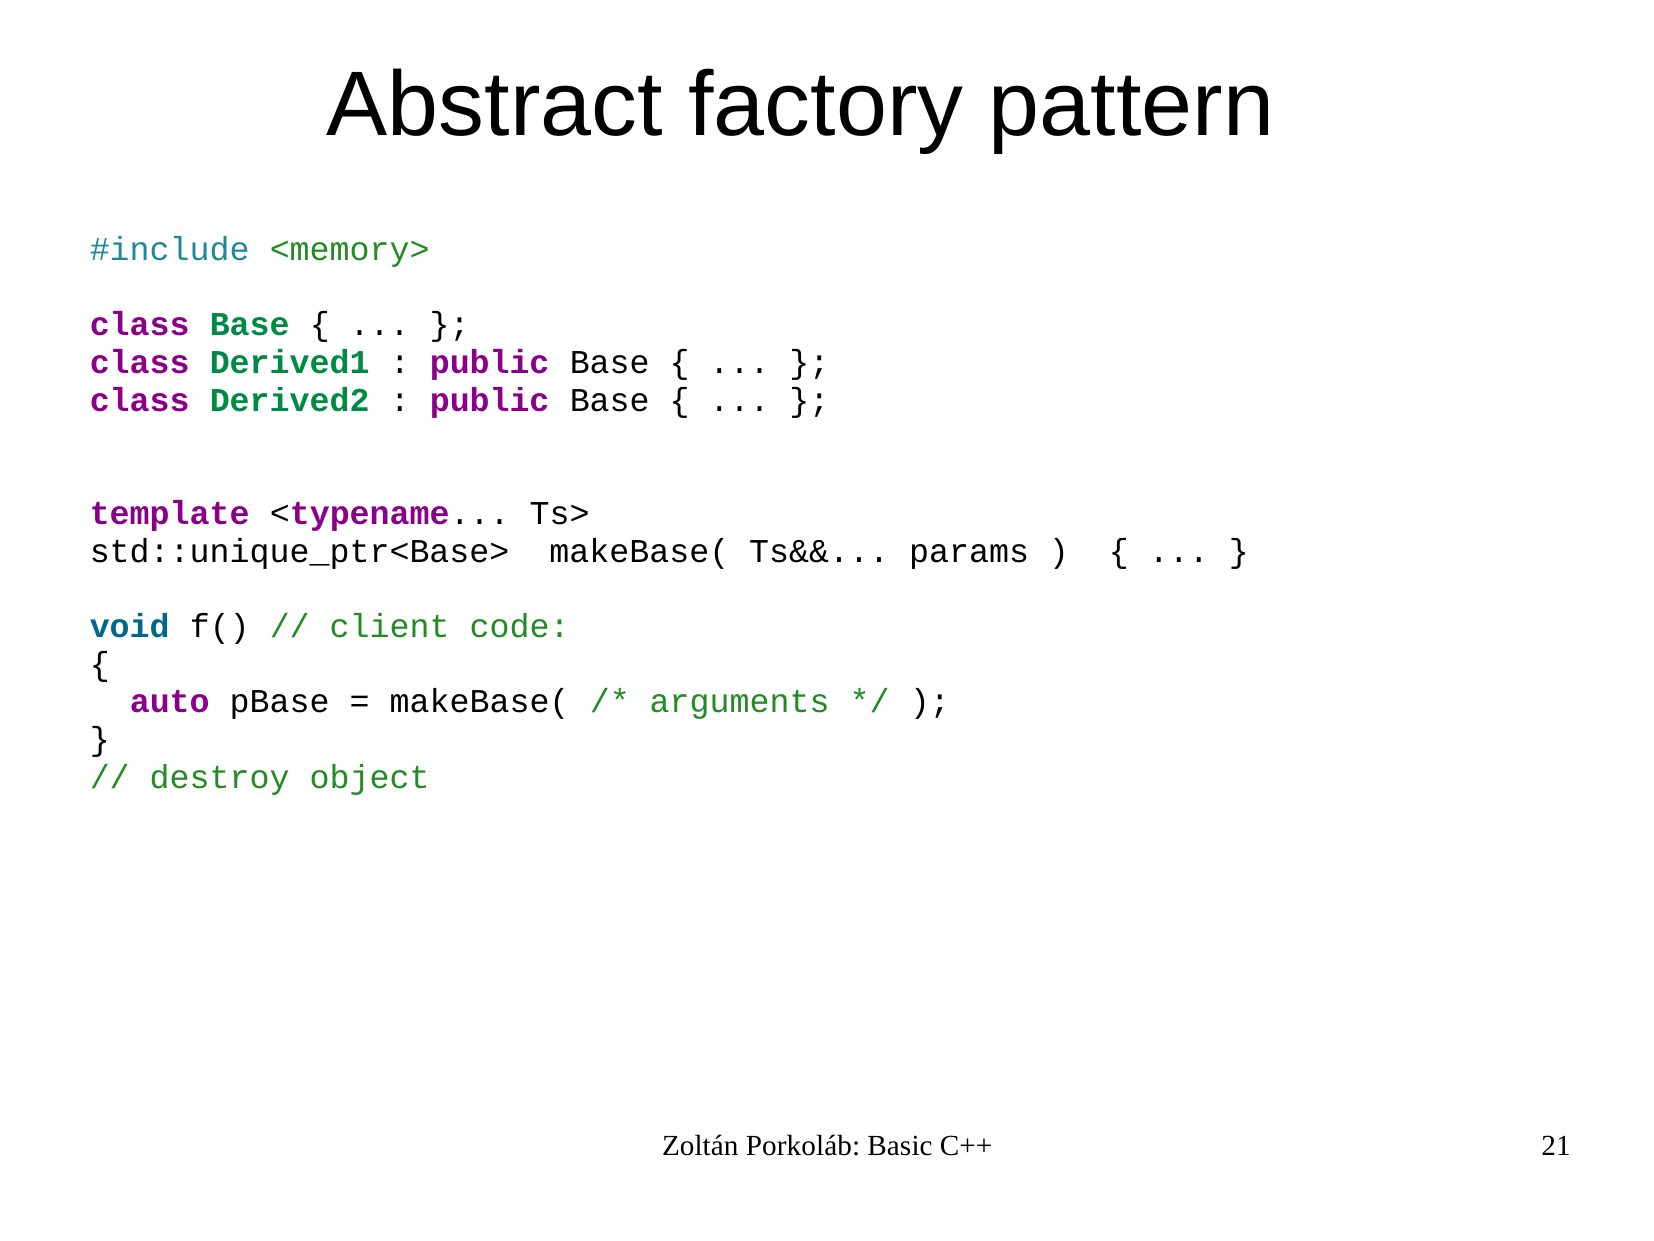

# Abstract factory pattern
#include <memory>
class Base { ... };
class Derived1 : public Base { ... };
class Derived2 : public Base { ... };
template <typename... Ts>
std::unique_ptr<Base> makeBase( Ts&&... params ) { ... }
void f() // client code:
{
 auto pBase = makeBase( /* arguments */ );
}
// destroy object
Zoltán Porkoláb: Basic C++
21